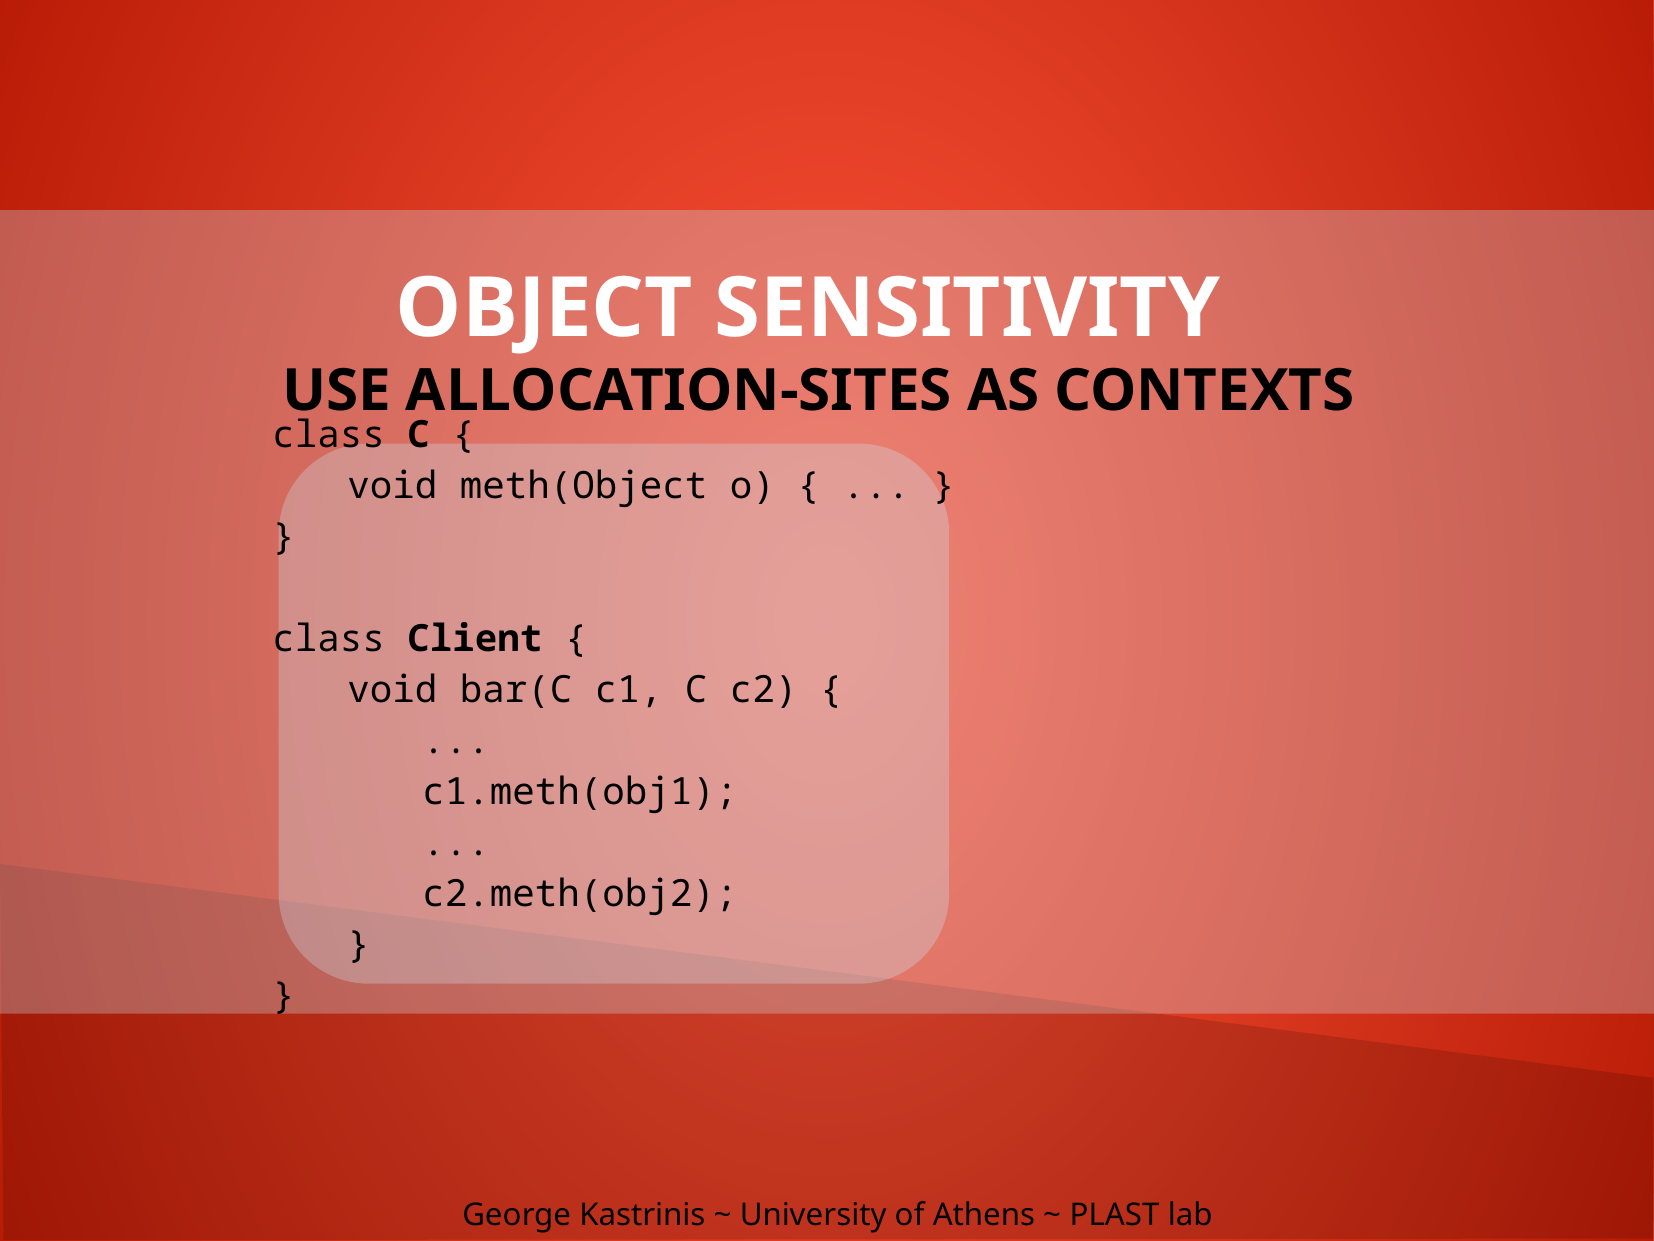

OBJECT SENSITIVITY
USE ALLOCATION-SITES AS CONTEXTS
class C {
	void meth(Object o) { ... }
}
class Client {
	void bar(C c1, C c2) {
		...
		c1.meth(obj1);
		...
		c2.meth(obj2);
	}
}
George Kastrinis ~ University of Athens ~ PLAST lab